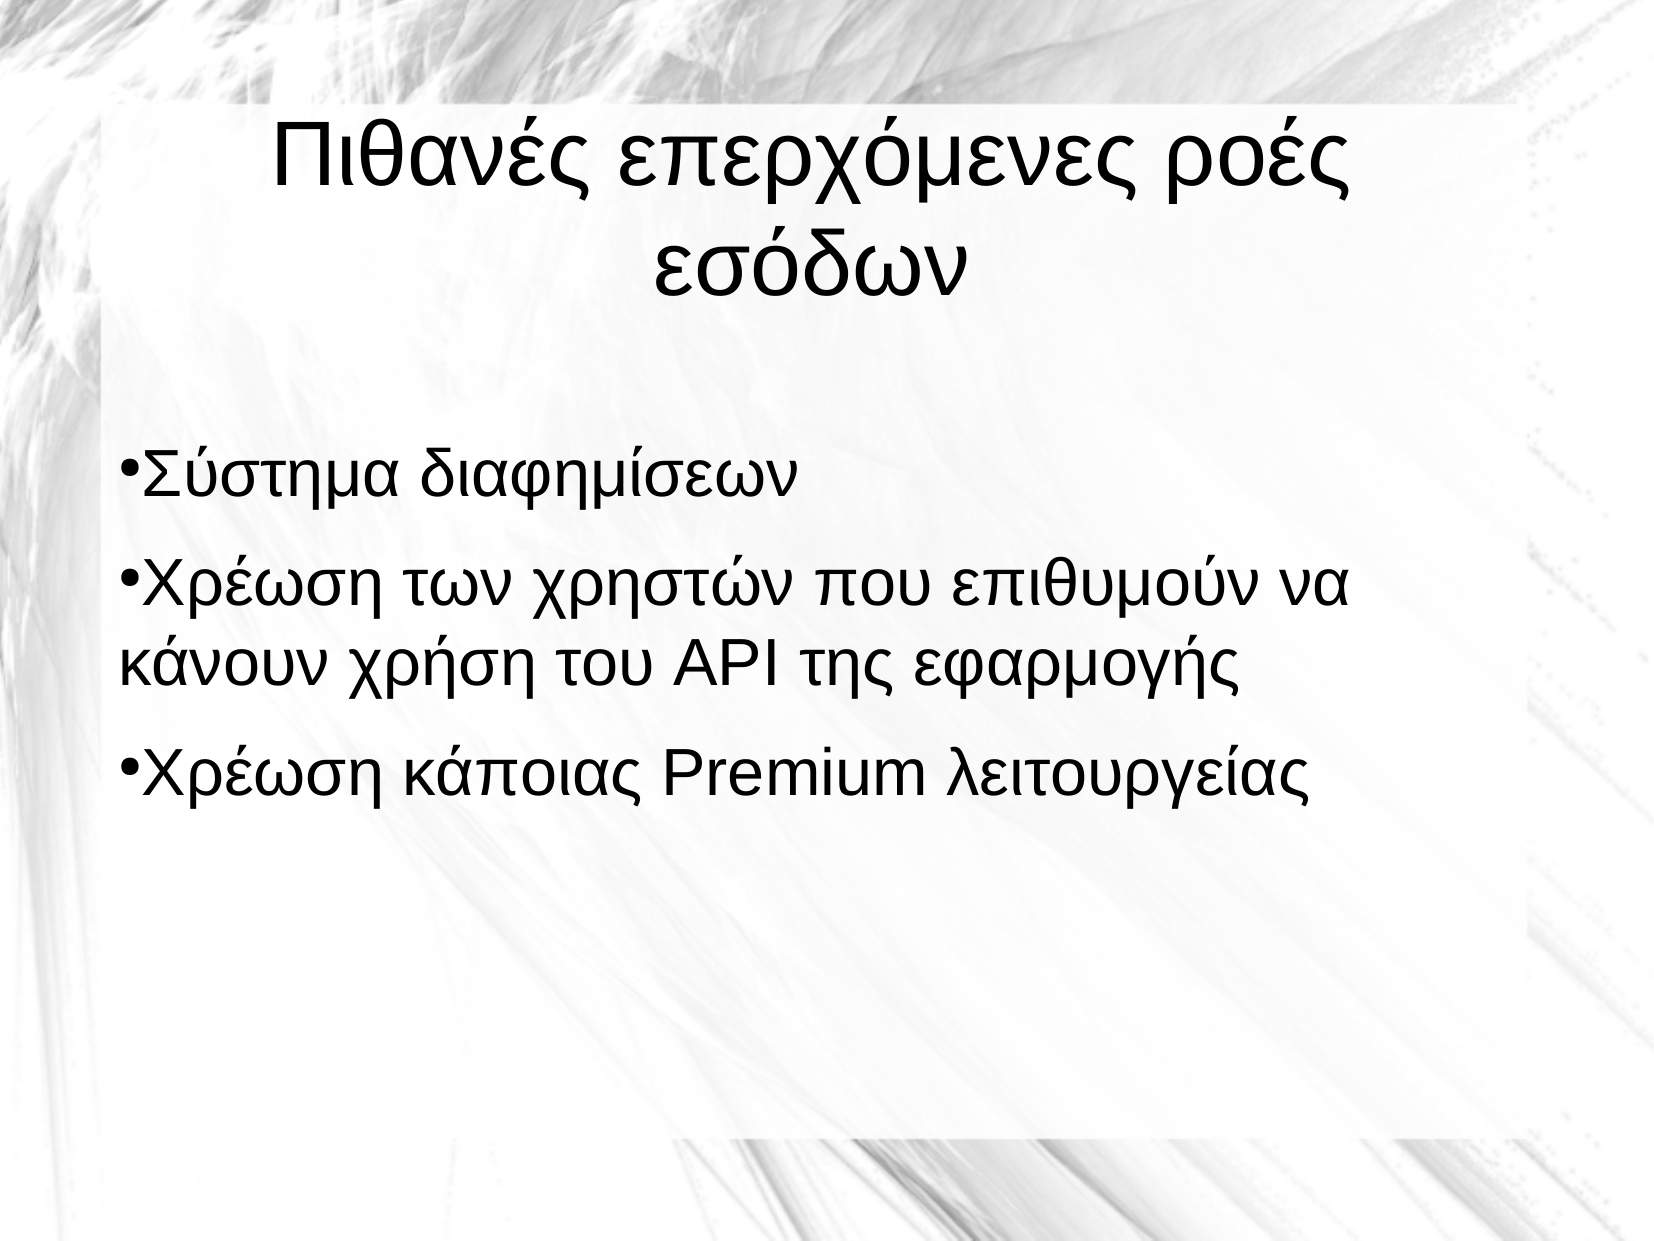

# Πιθανές επερχόμενες ροές εσόδων
Σύστημα διαφημίσεων
Χρέωση των χρηστών που επιθυμούν να κάνουν χρήση του API της εφαρμογής
Χρέωση κάποιας Premium λειτουργείας